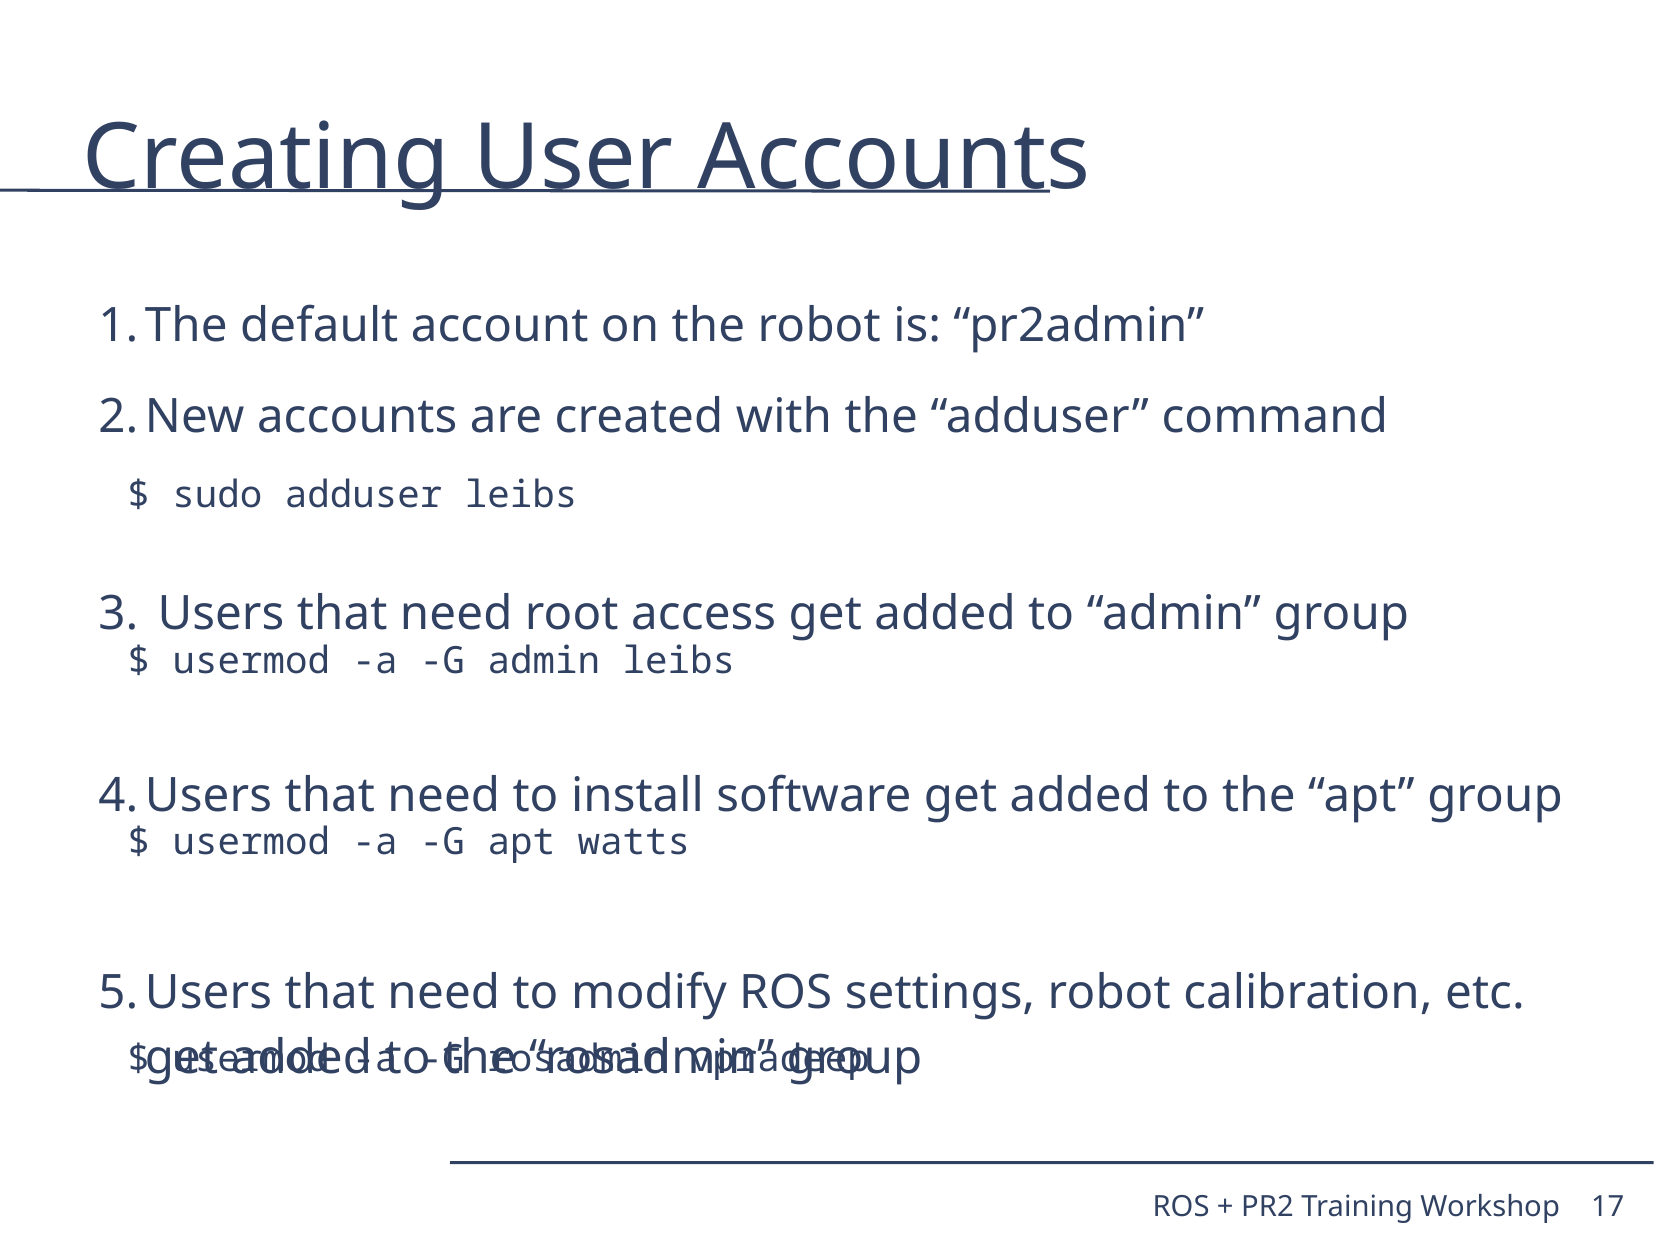

# Creating User Accounts
The default account on the robot is: “pr2admin”
New accounts are created with the “adduser” command
 Users that need root access get added to “admin” group
Users that need to install software get added to the “apt” group
Users that need to modify ROS settings, robot calibration, etc. get added to the “rosadmin” group
$ sudo adduser leibs
$ usermod -a -G admin leibs
$ usermod -a -G apt watts
$ usermod -a -G rosadmin vpradeep